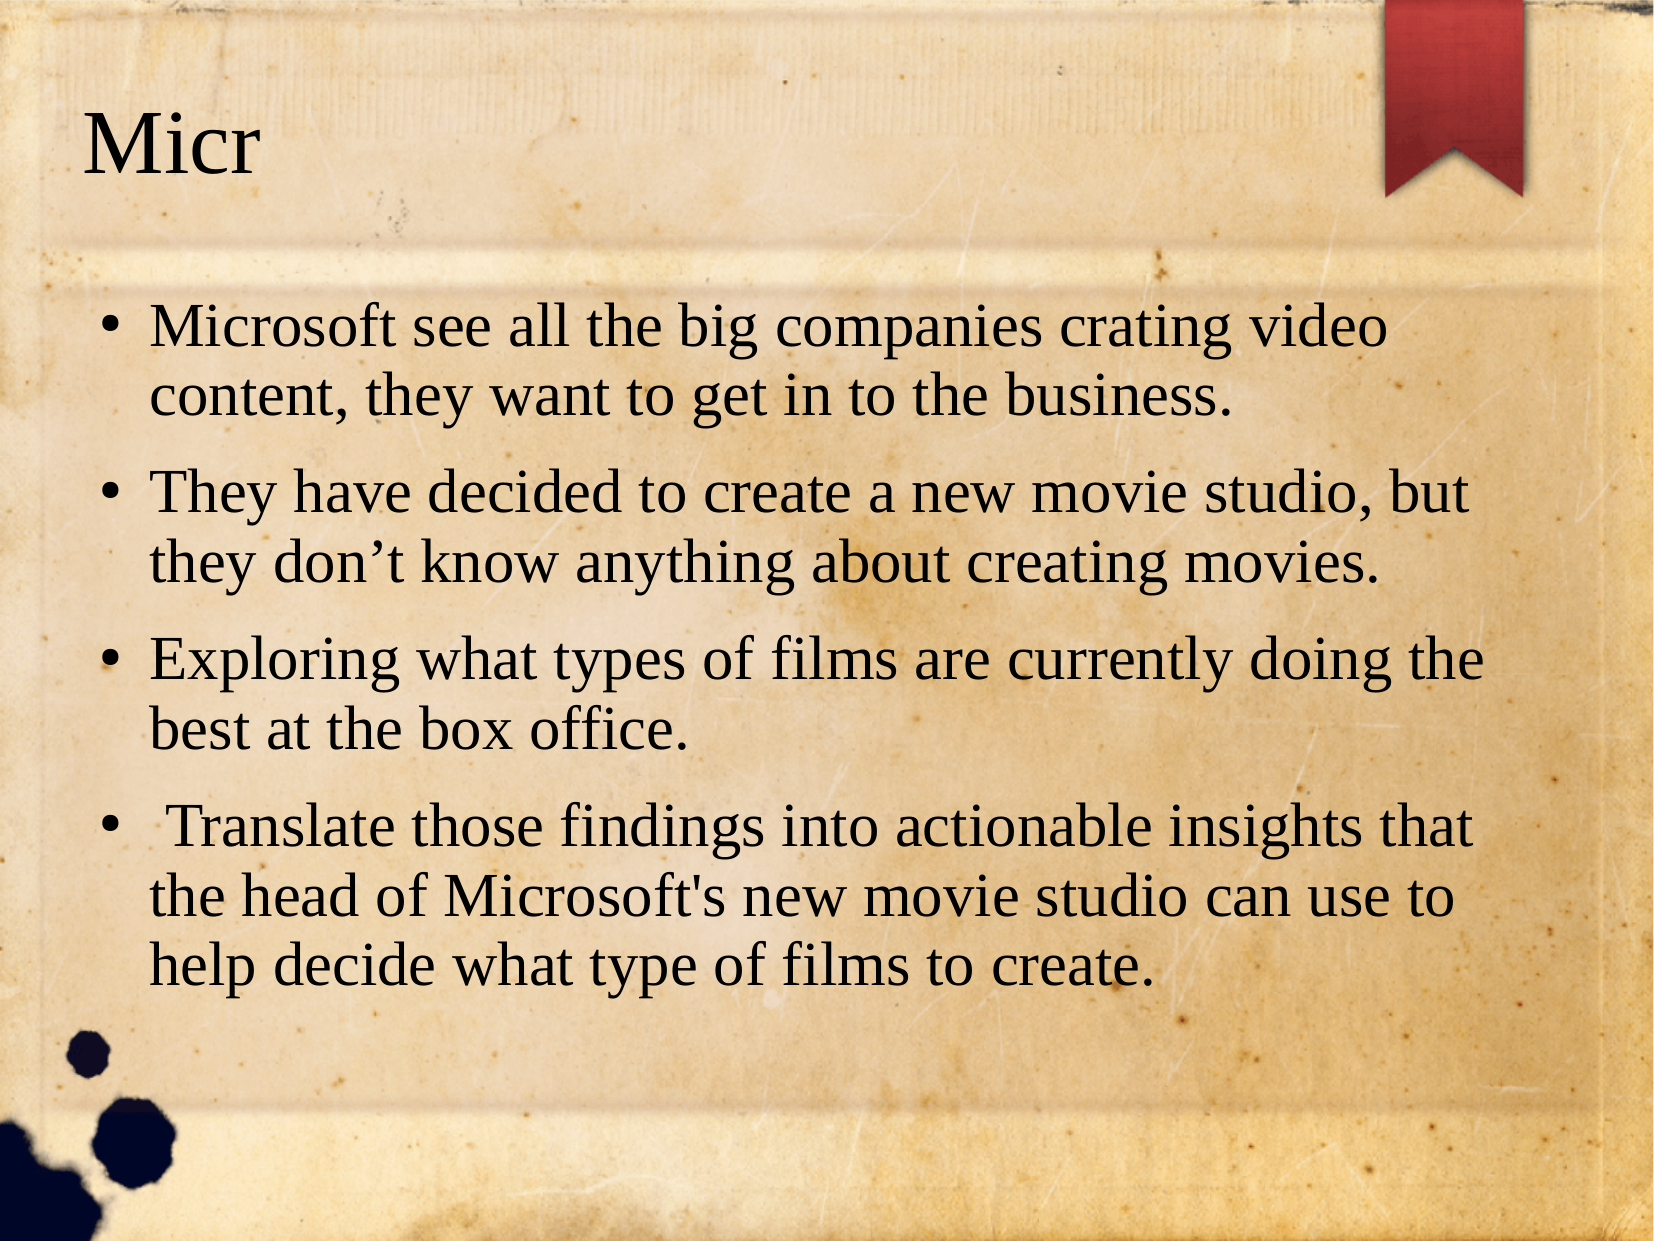

# Micr
Microsoft see all the big companies crating video content, they want to get in to the business.
They have decided to create a new movie studio, but they don’t know anything about creating movies.
Exploring what types of films are currently doing the best at the box office.
 Translate those findings into actionable insights that the head of Microsoft's new movie studio can use to help decide what type of films to create.